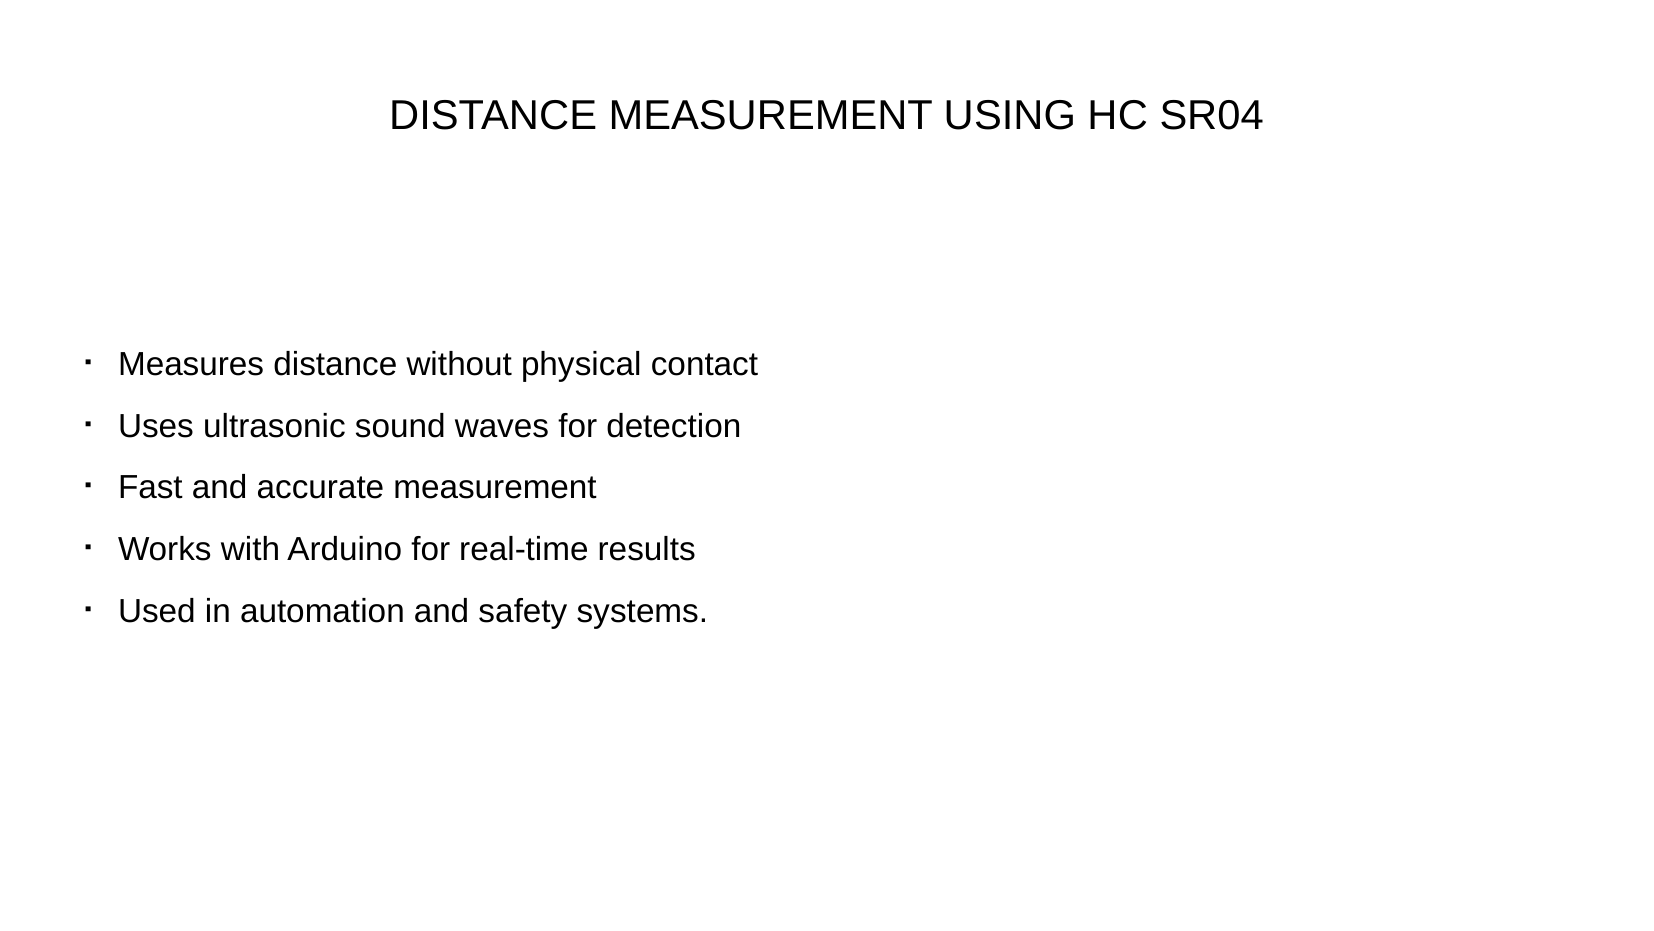

# DISTANCE MEASUREMENT USING HC SR04
Measures distance without physical contact
Uses ultrasonic sound waves for detection
Fast and accurate measurement
Works with Arduino for real-time results
Used in automation and safety systems.